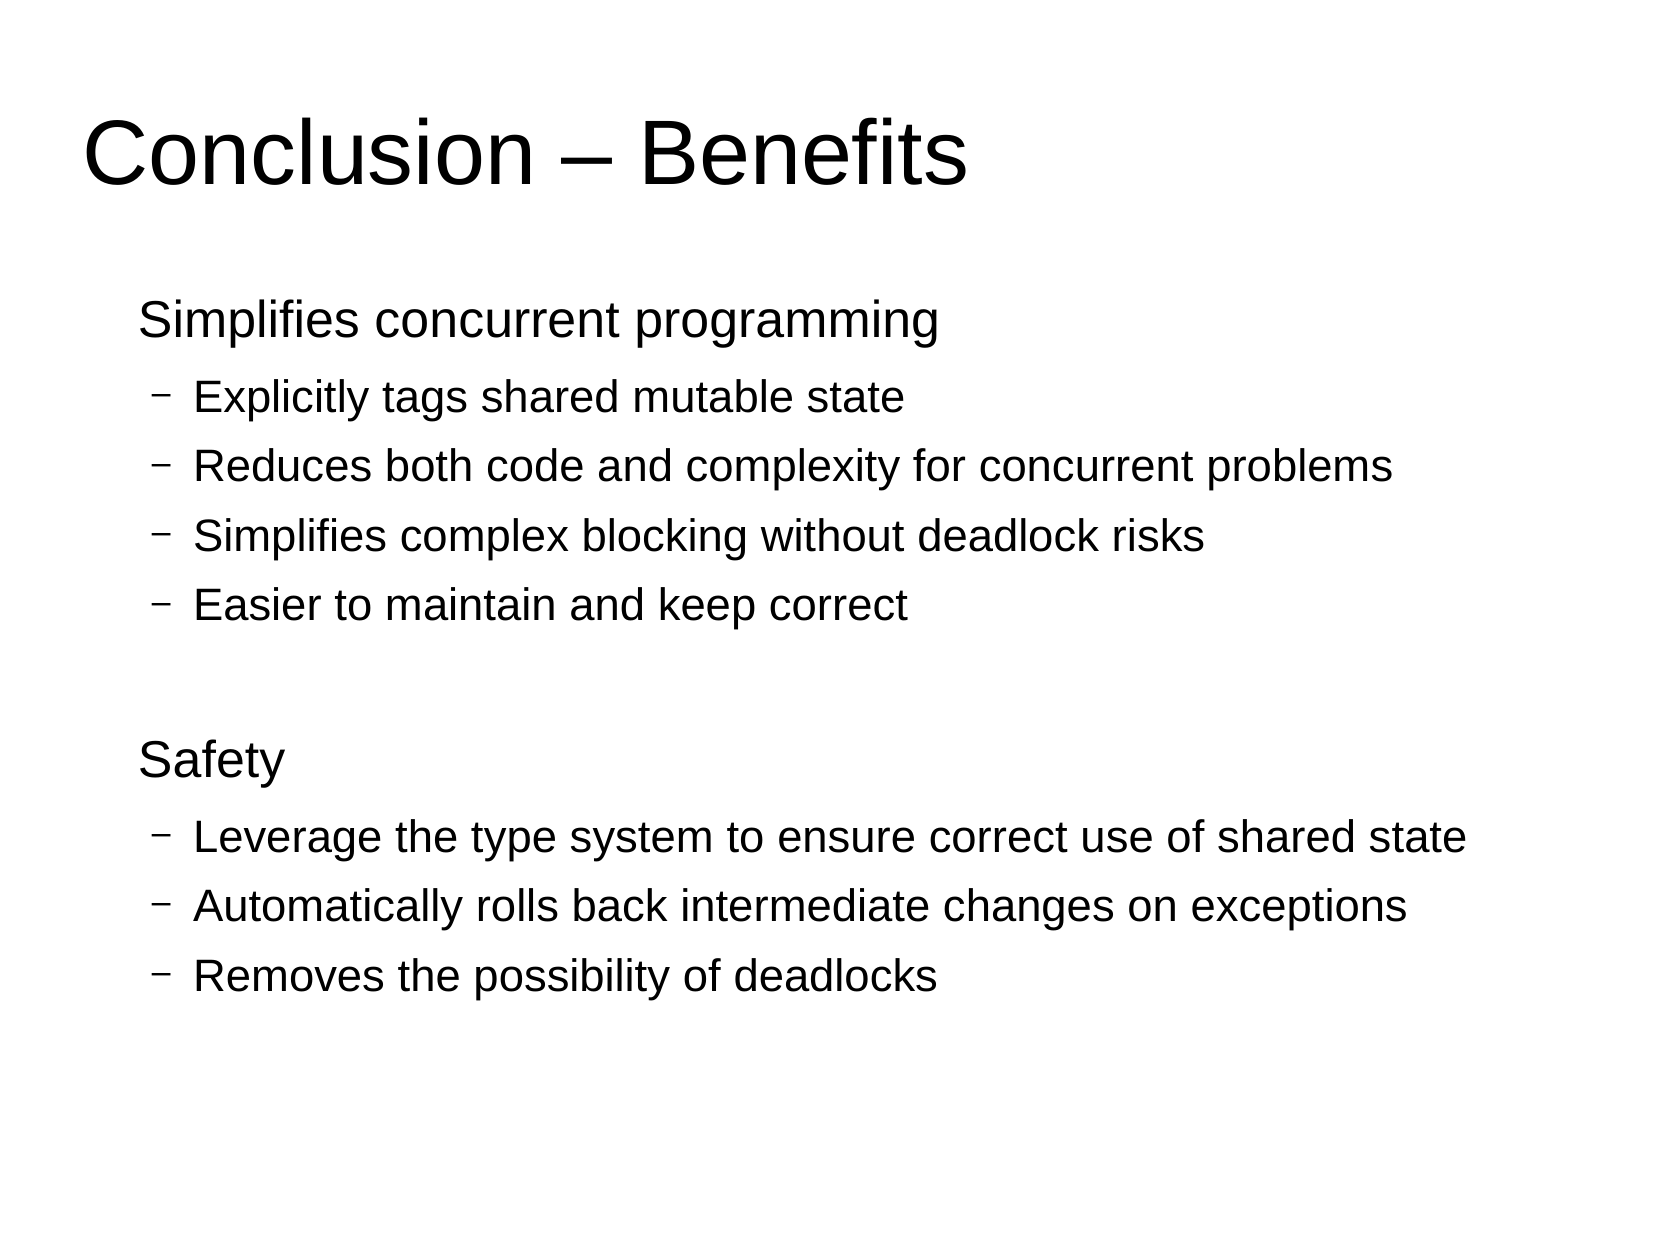

# Conclusion – Benefits
Simplifies concurrent programming
Explicitly tags shared mutable state
Reduces both code and complexity for concurrent problems
Simplifies complex blocking without deadlock risks
Easier to maintain and keep correct
Safety
Leverage the type system to ensure correct use of shared state
Automatically rolls back intermediate changes on exceptions
Removes the possibility of deadlocks